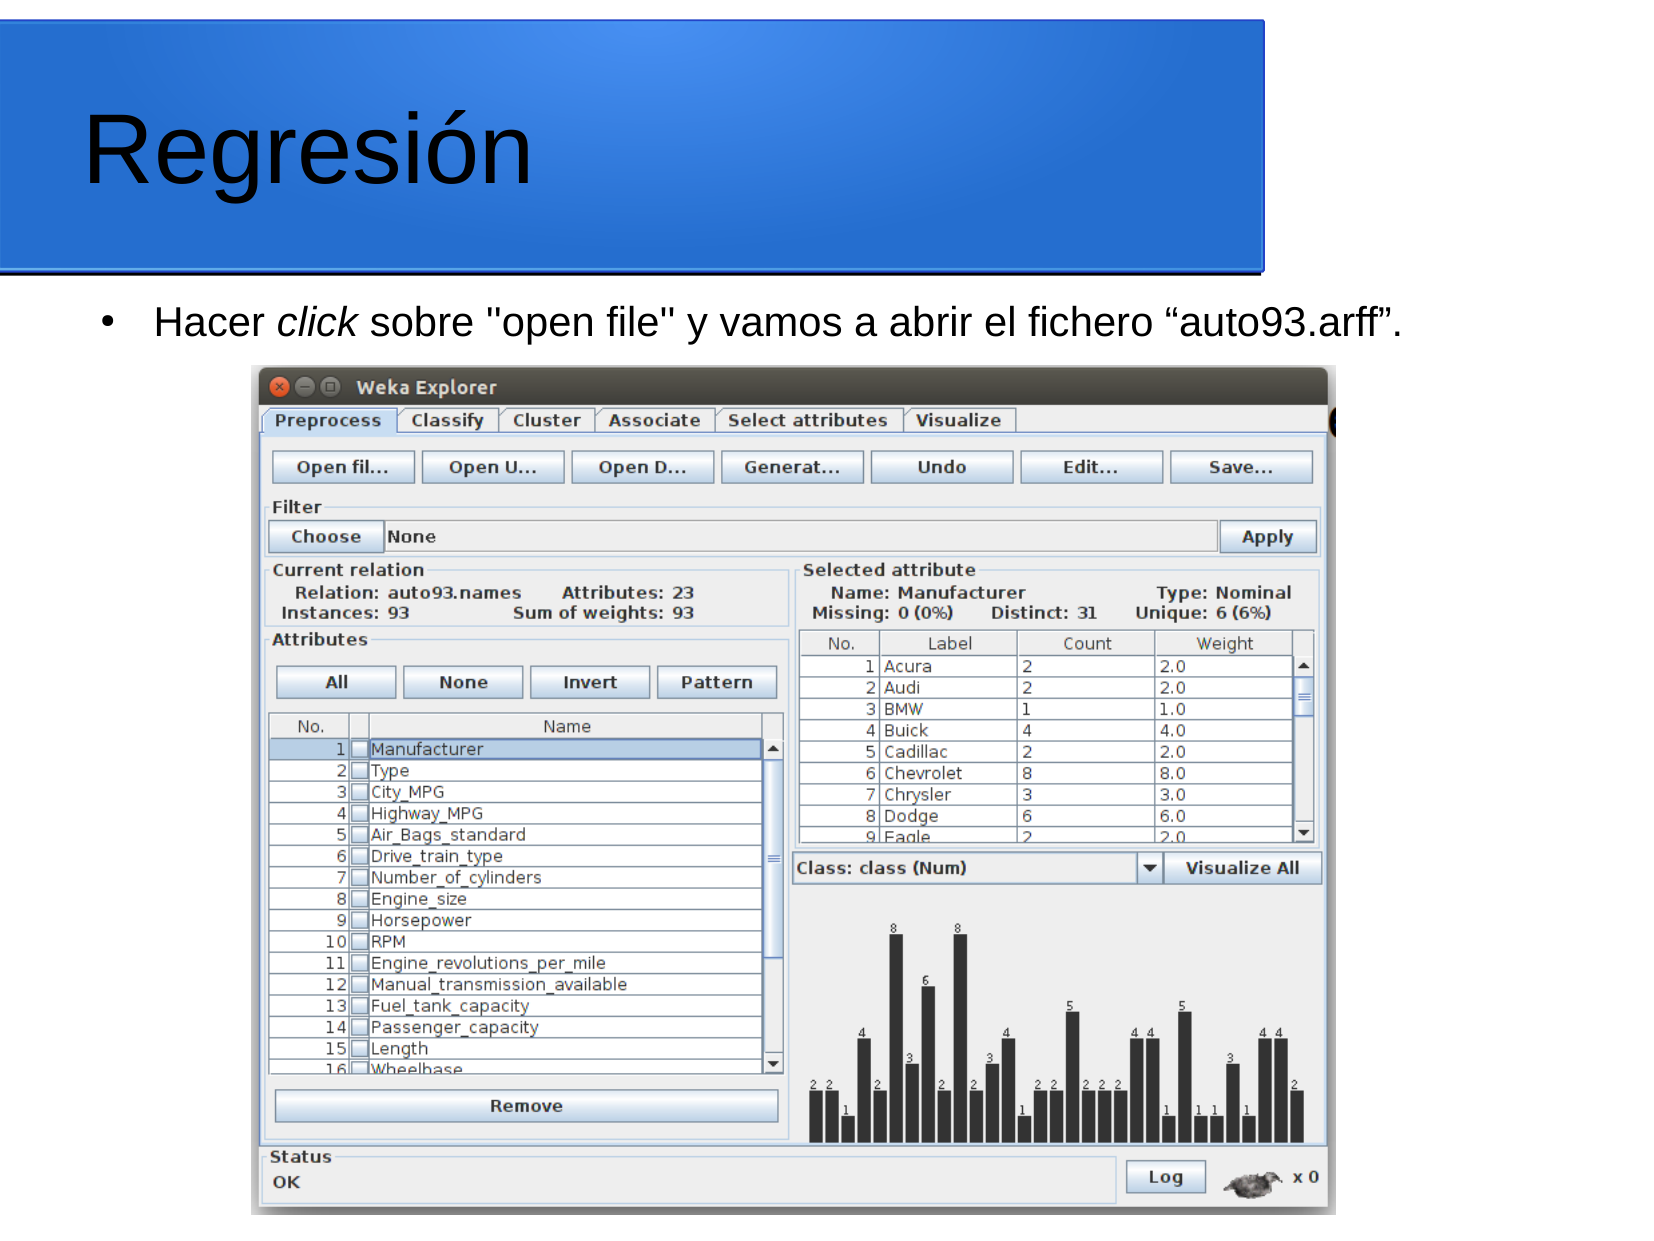

# Regresión
Hacer click sobre ''open file'' y vamos a abrir el fichero “auto93.arff”.